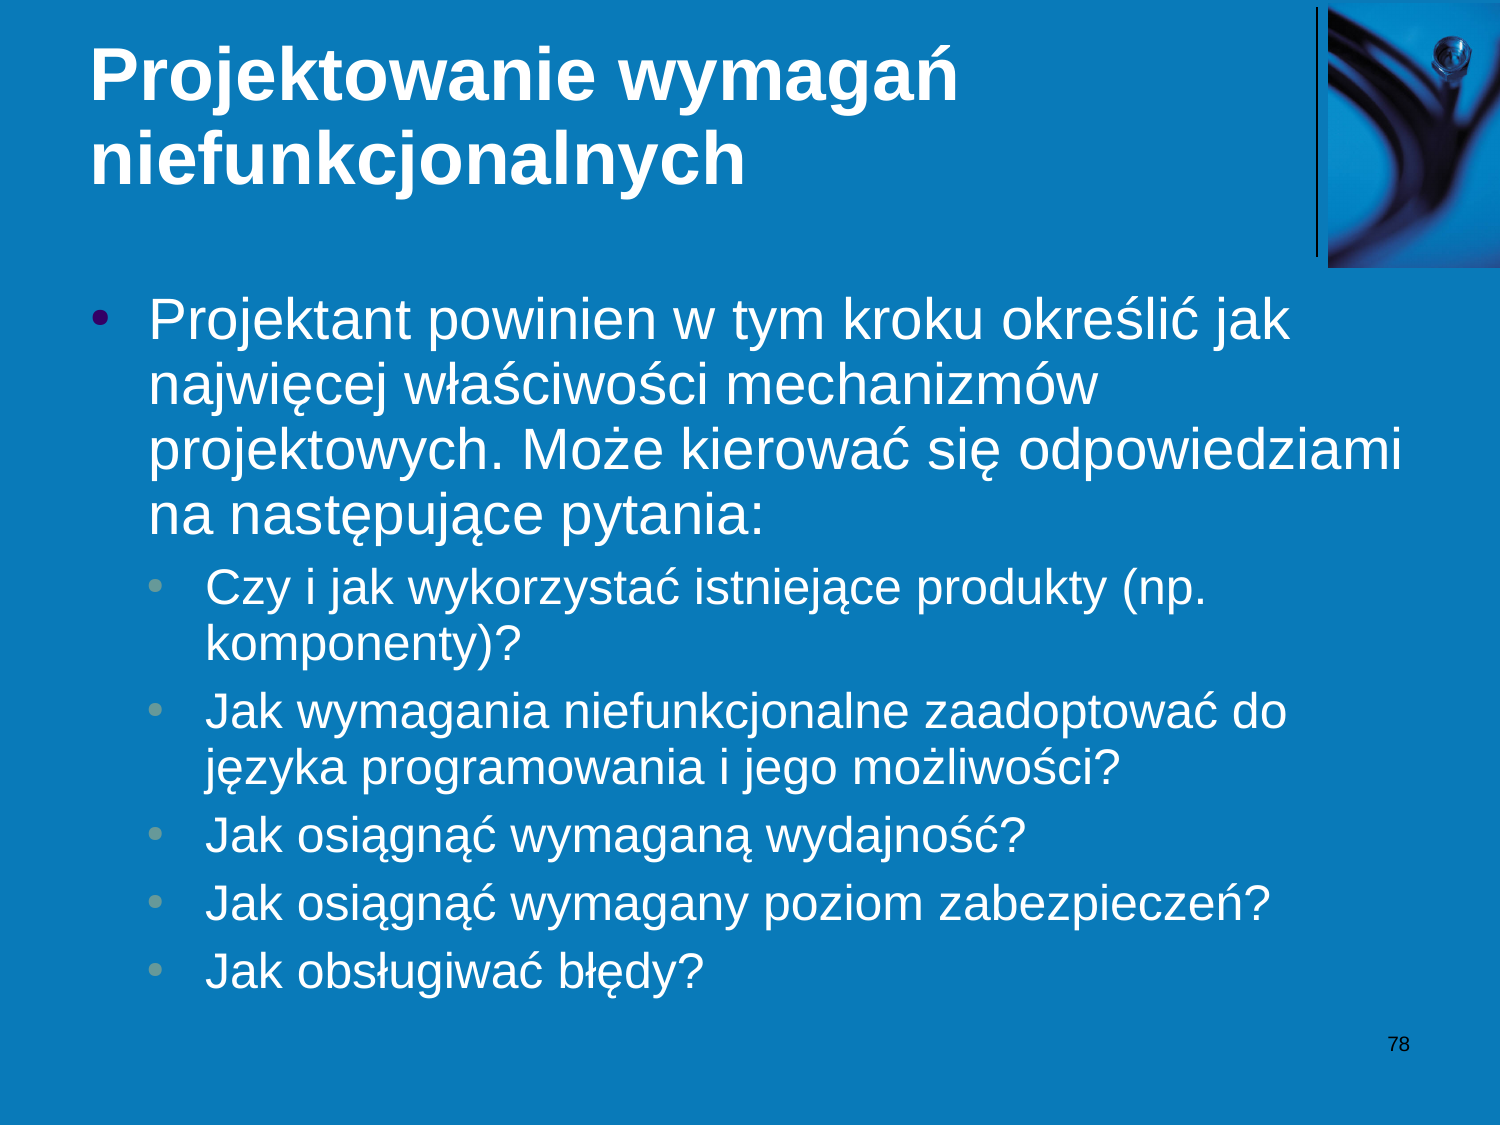

# Projektowanie wymagań niefunkcjonalnych
Projektant powinien w tym kroku określić jak najwięcej właściwości mechanizmów projektowych. Może kierować się odpowiedziami na następujące pytania:
Czy i jak wykorzystać istniejące produkty (np. komponenty)?
Jak wymagania niefunkcjonalne zaadoptować do języka programowania i jego możliwości?
Jak osiągnąć wymaganą wydajność?
Jak osiągnąć wymagany poziom zabezpieczeń?
Jak obsługiwać błędy?
78